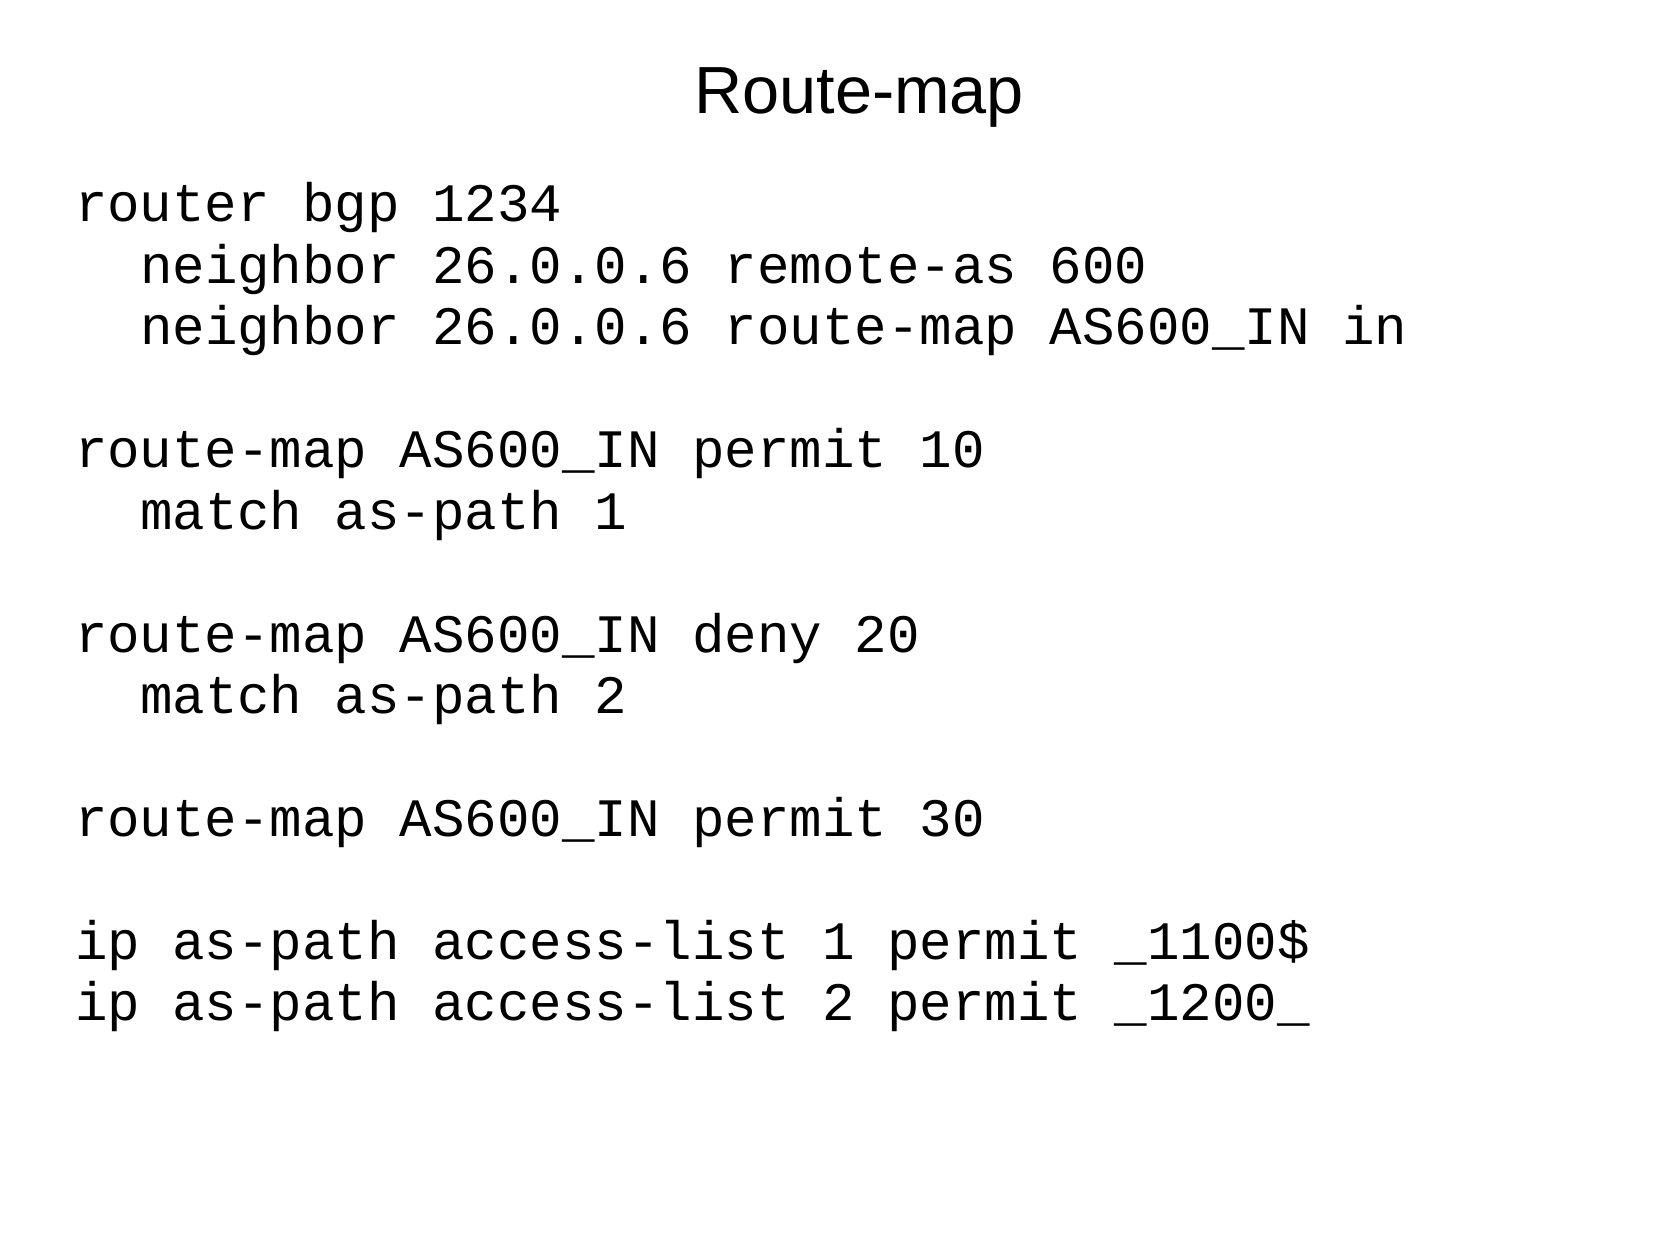

# Route-map
router bgp 1234
 neighbor 26.0.0.6 remote-as 600
 neighbor 26.0.0.6 route-map AS600_IN in
route-map AS600_IN permit 10
 match as-path 1
route-map AS600_IN deny 20
 match as-path 2
route-map AS600_IN permit 30
ip as-path access-list 1 permit _1100$
ip as-path access-list 2 permit _1200_